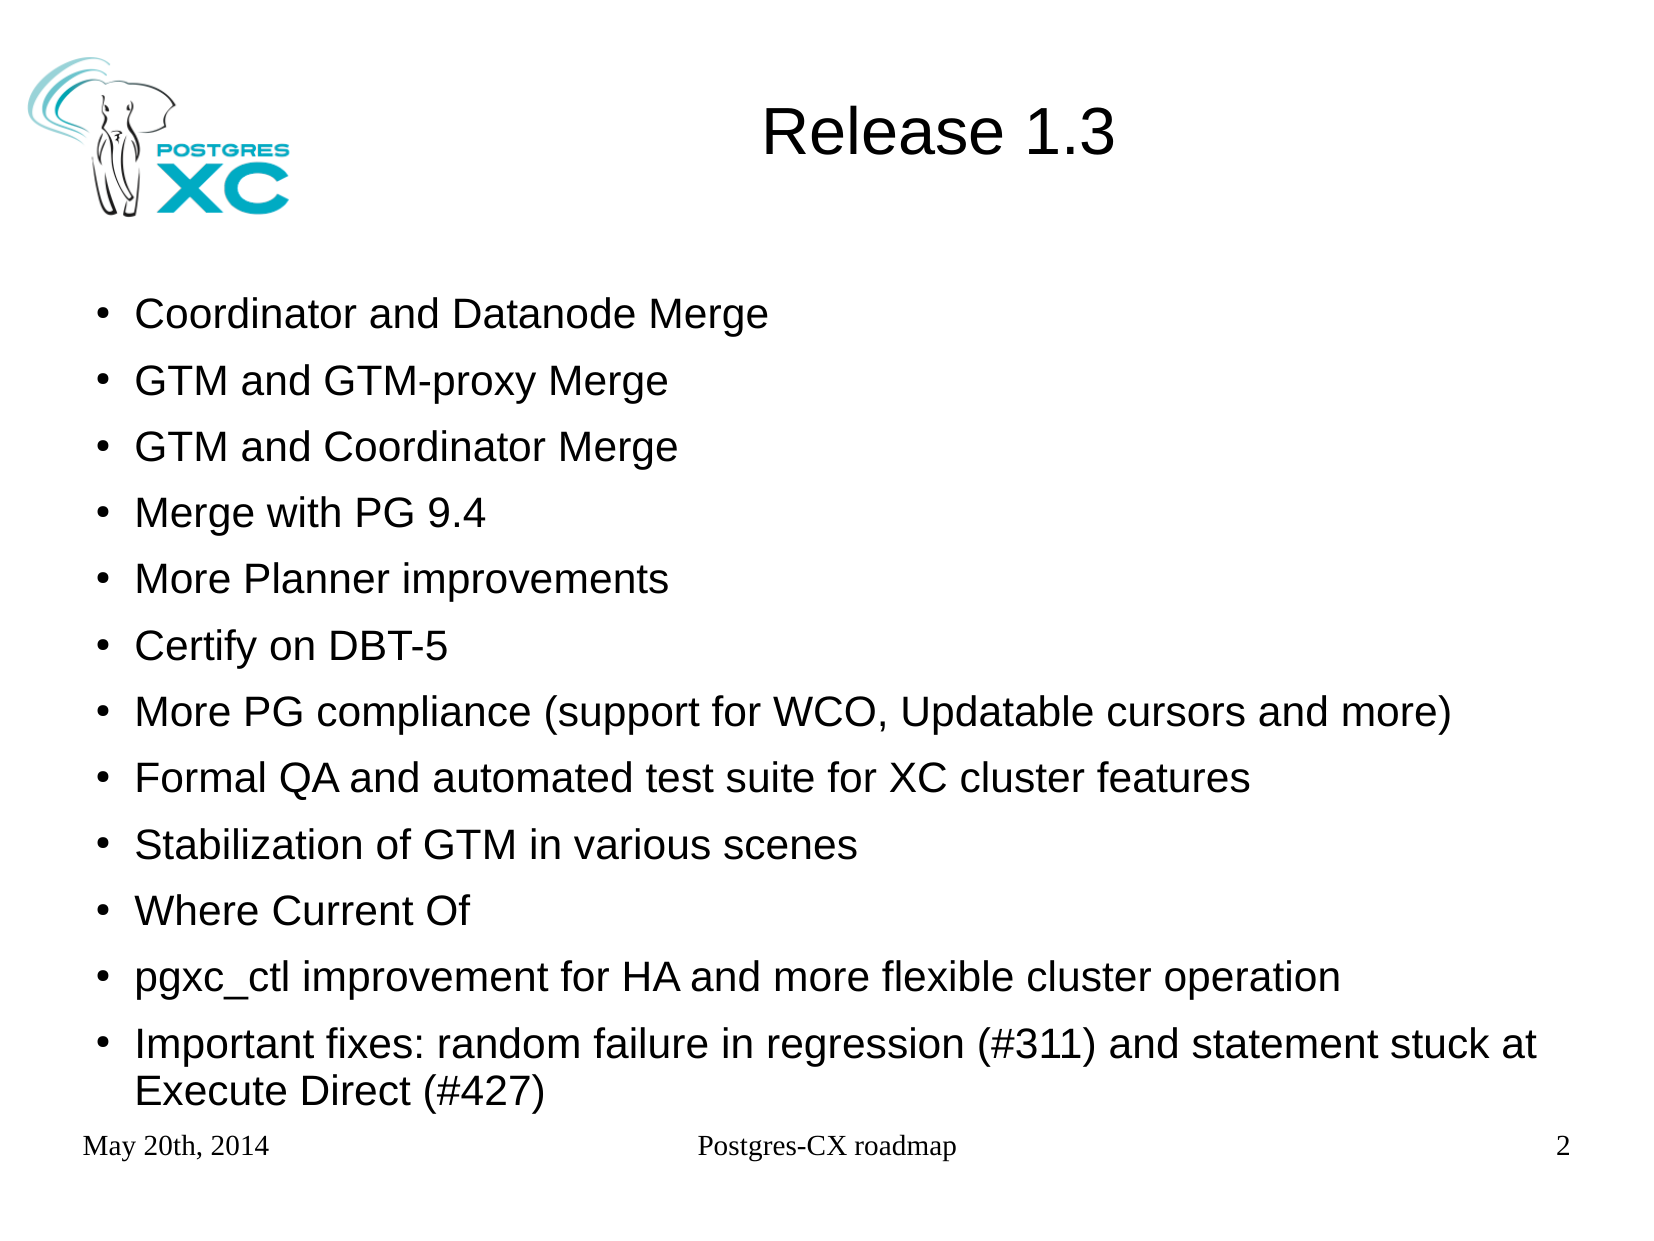

# Release 1.3
Coordinator and Datanode Merge
GTM and GTM-proxy Merge
GTM and Coordinator Merge
Merge with PG 9.4
More Planner improvements
Certify on DBT-5
More PG compliance (support for WCO, Updatable cursors and more)
Formal QA and automated test suite for XC cluster features
Stabilization of GTM in various scenes
Where Current Of
pgxc_ctl improvement for HA and more flexible cluster operation
Important fixes: random failure in regression (#311) and statement stuck at Execute Direct (#427)
May 20th, 2014
Postgres-CX roadmap
2